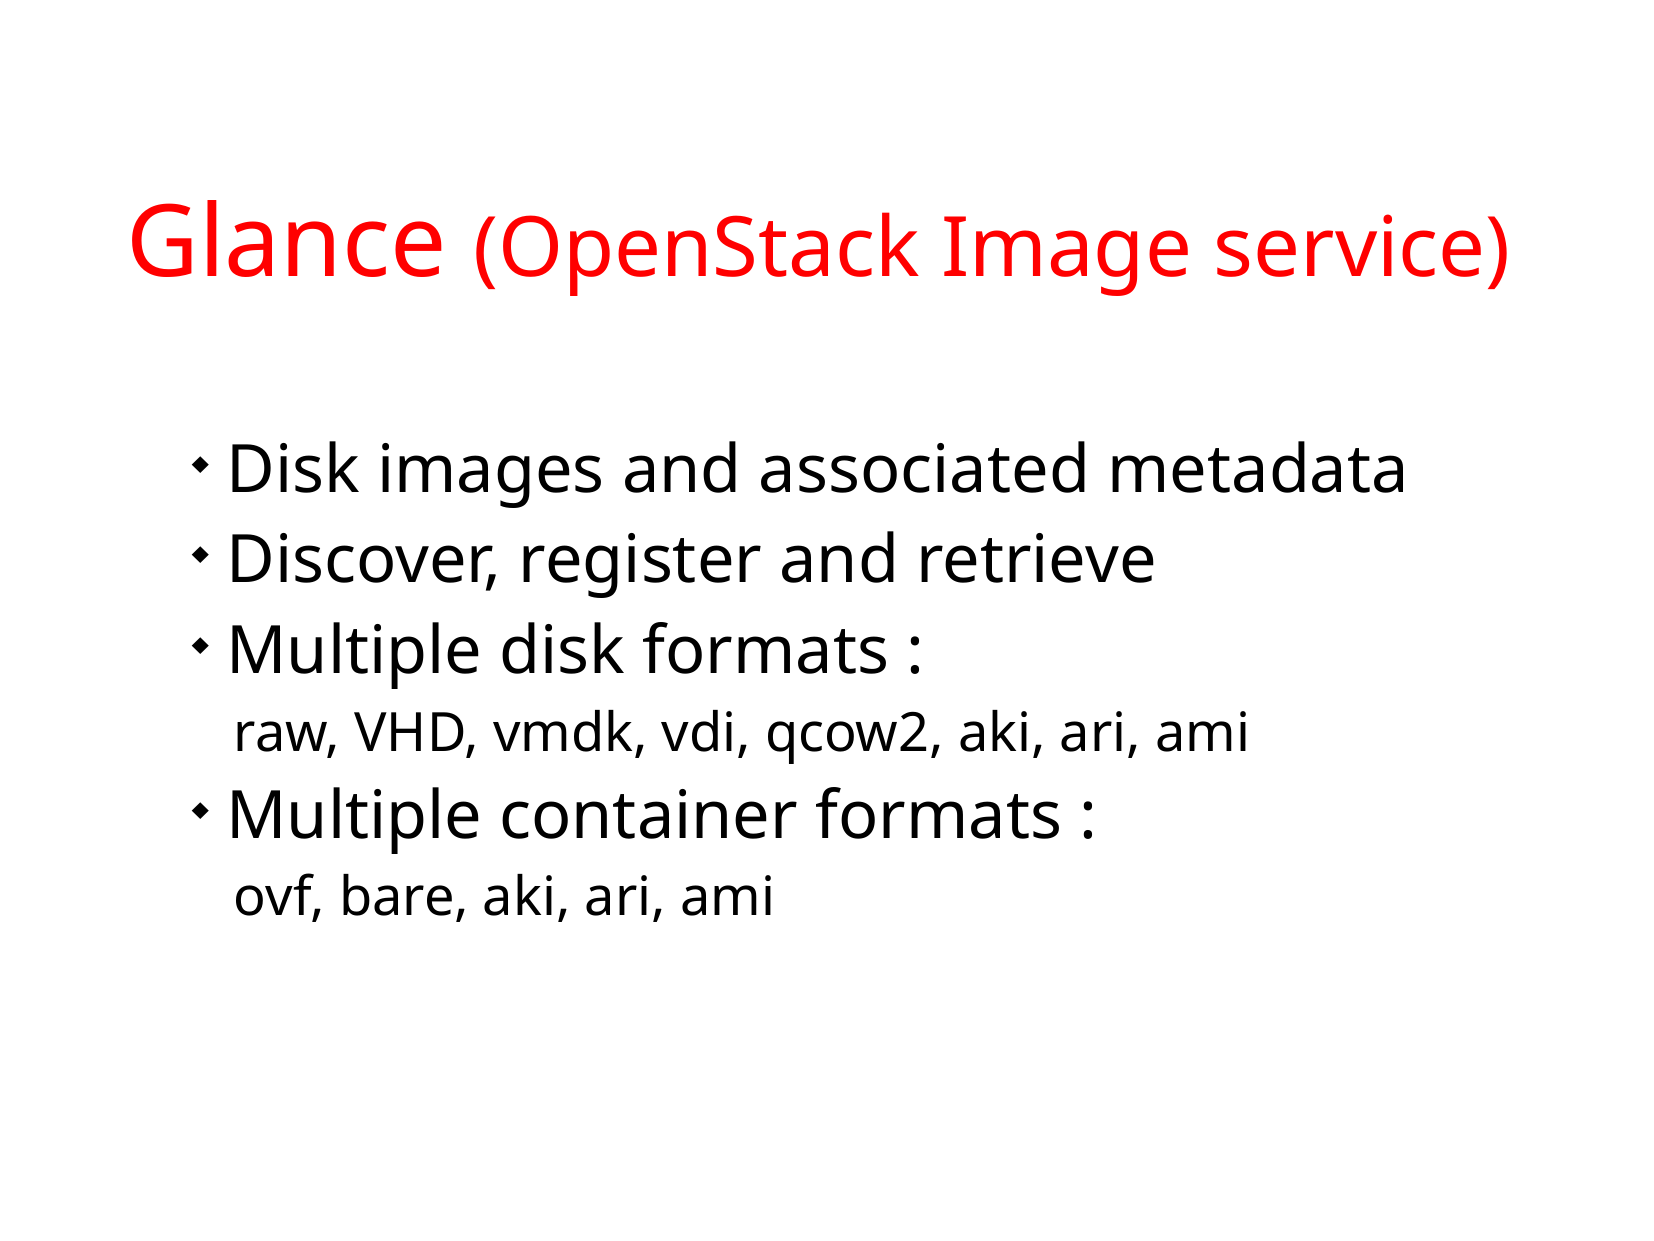

# Glance (OpenStack Image service)
 Disk images and associated metadata
 Discover, register and retrieve
 Multiple disk formats :
 raw, VHD, vmdk, vdi, qcow2, aki, ari, ami
 Multiple container formats :
 ovf, bare, aki, ari, ami